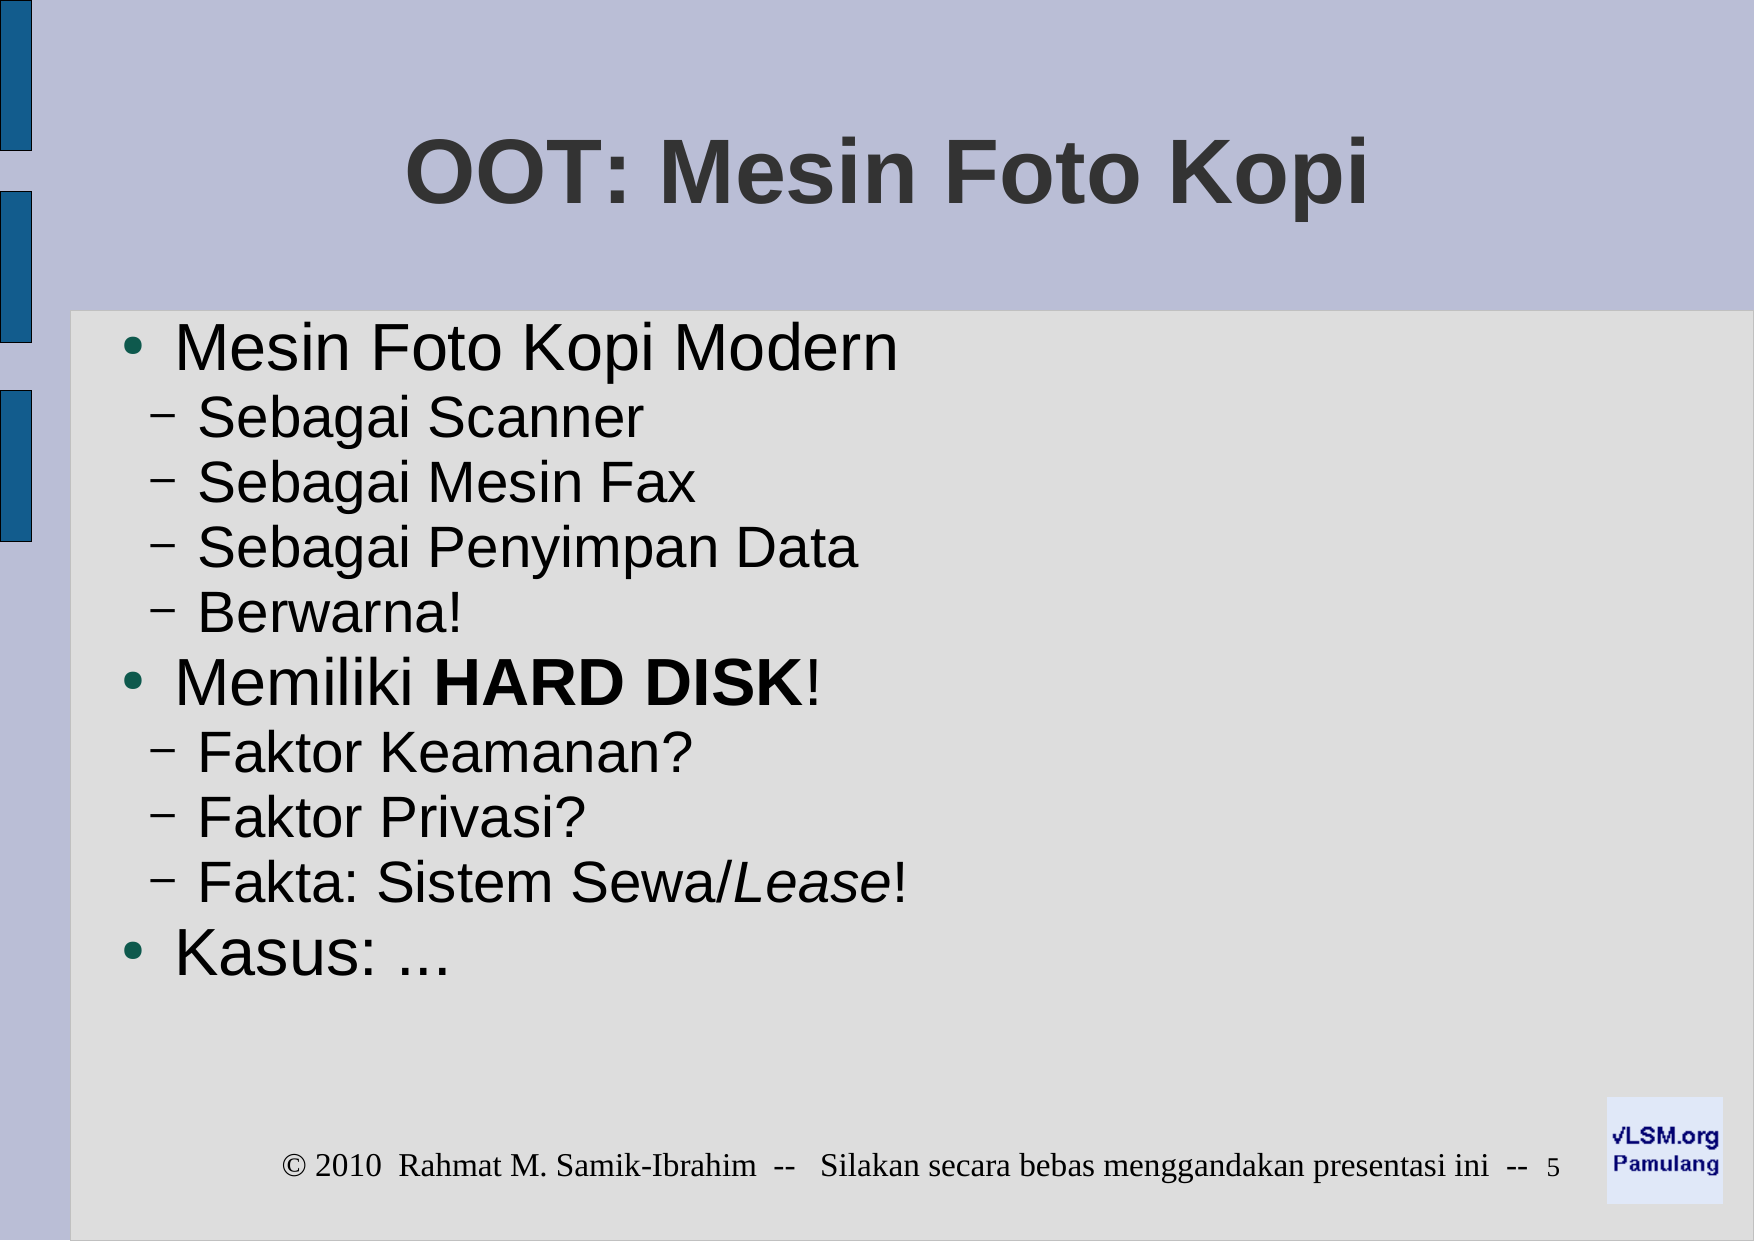

# OOT: Mesin Foto Kopi
Mesin Foto Kopi Modern
Sebagai Scanner
Sebagai Mesin Fax
Sebagai Penyimpan Data
Berwarna!
Memiliki HARD DISK!
Faktor Keamanan?
Faktor Privasi?
Fakta: Sistem Sewa/Lease!
Kasus: ...